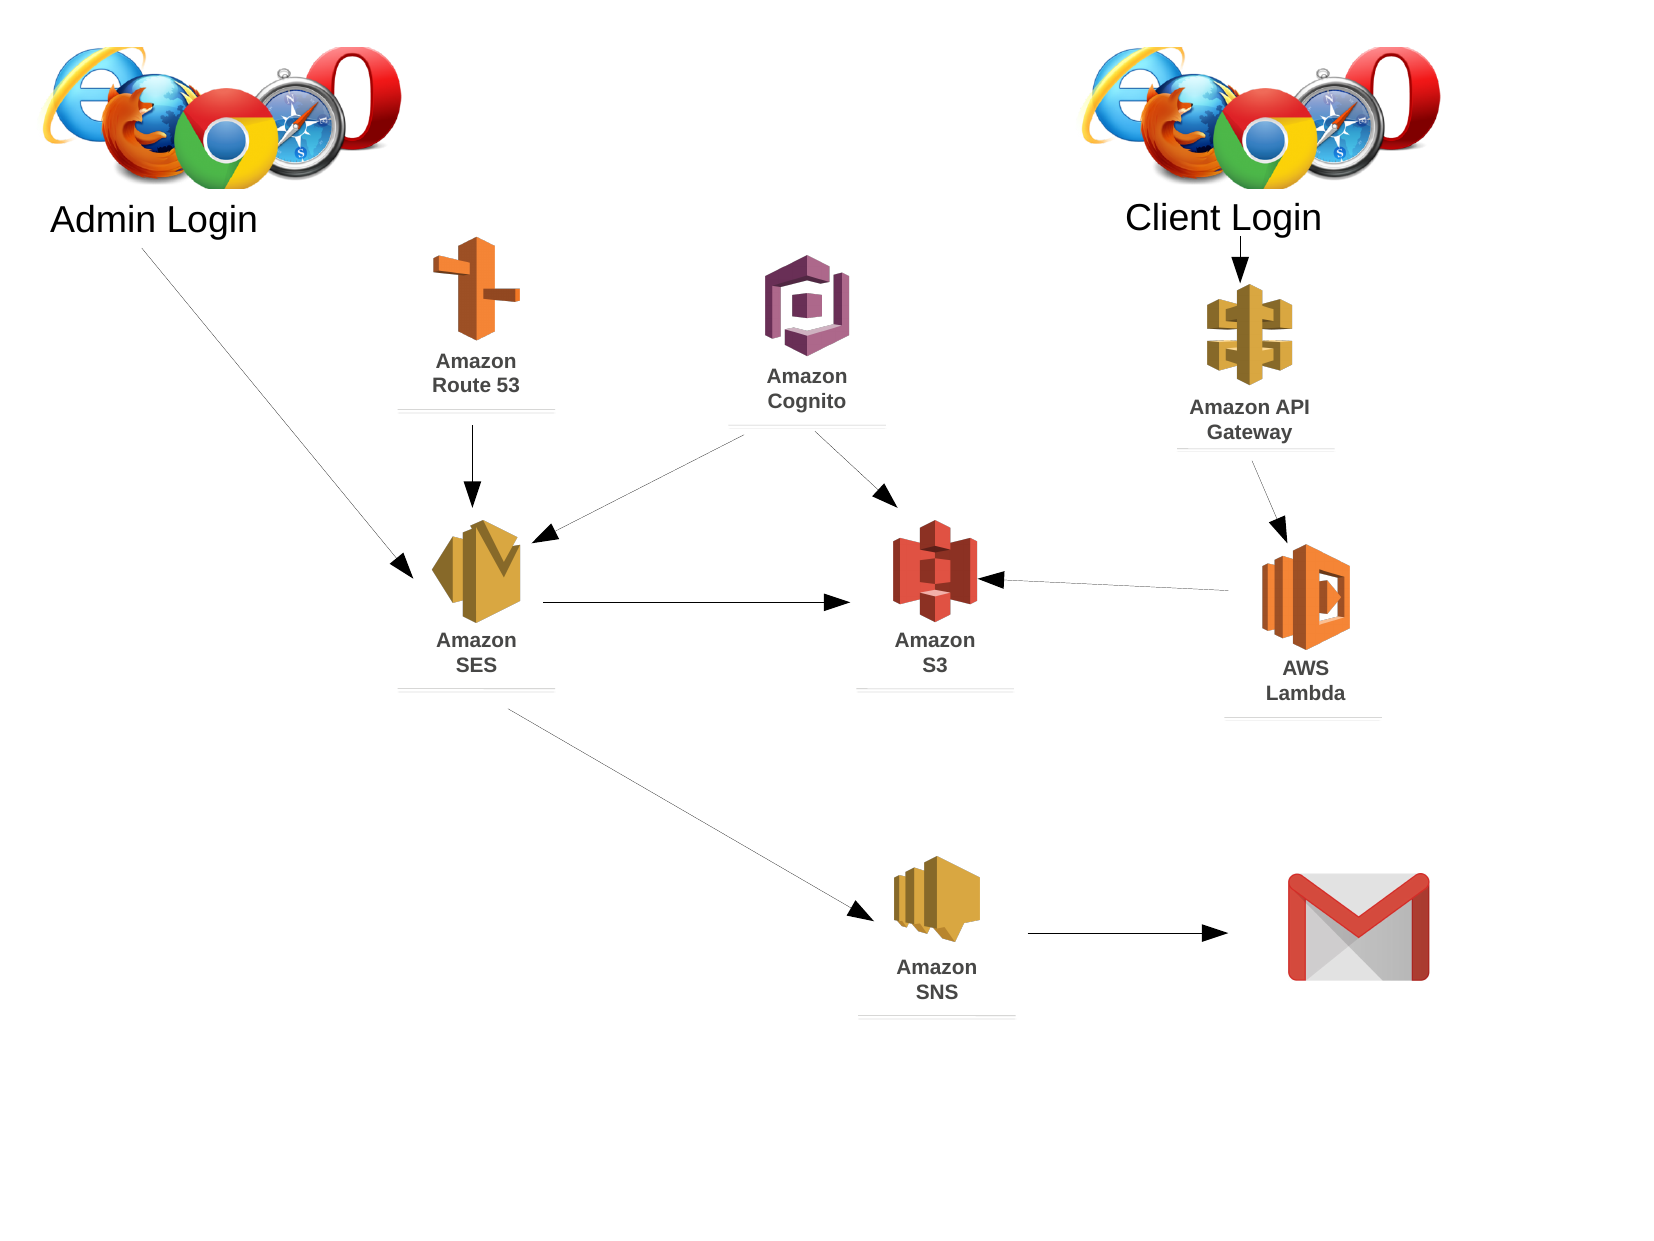

Client Login
Admin Login
Amazon
Route 53
Amazon
Cognito
Amazon API Gateway
Amazon
SES
Amazon
S3
AWS
Lambda
Amazon
SNS